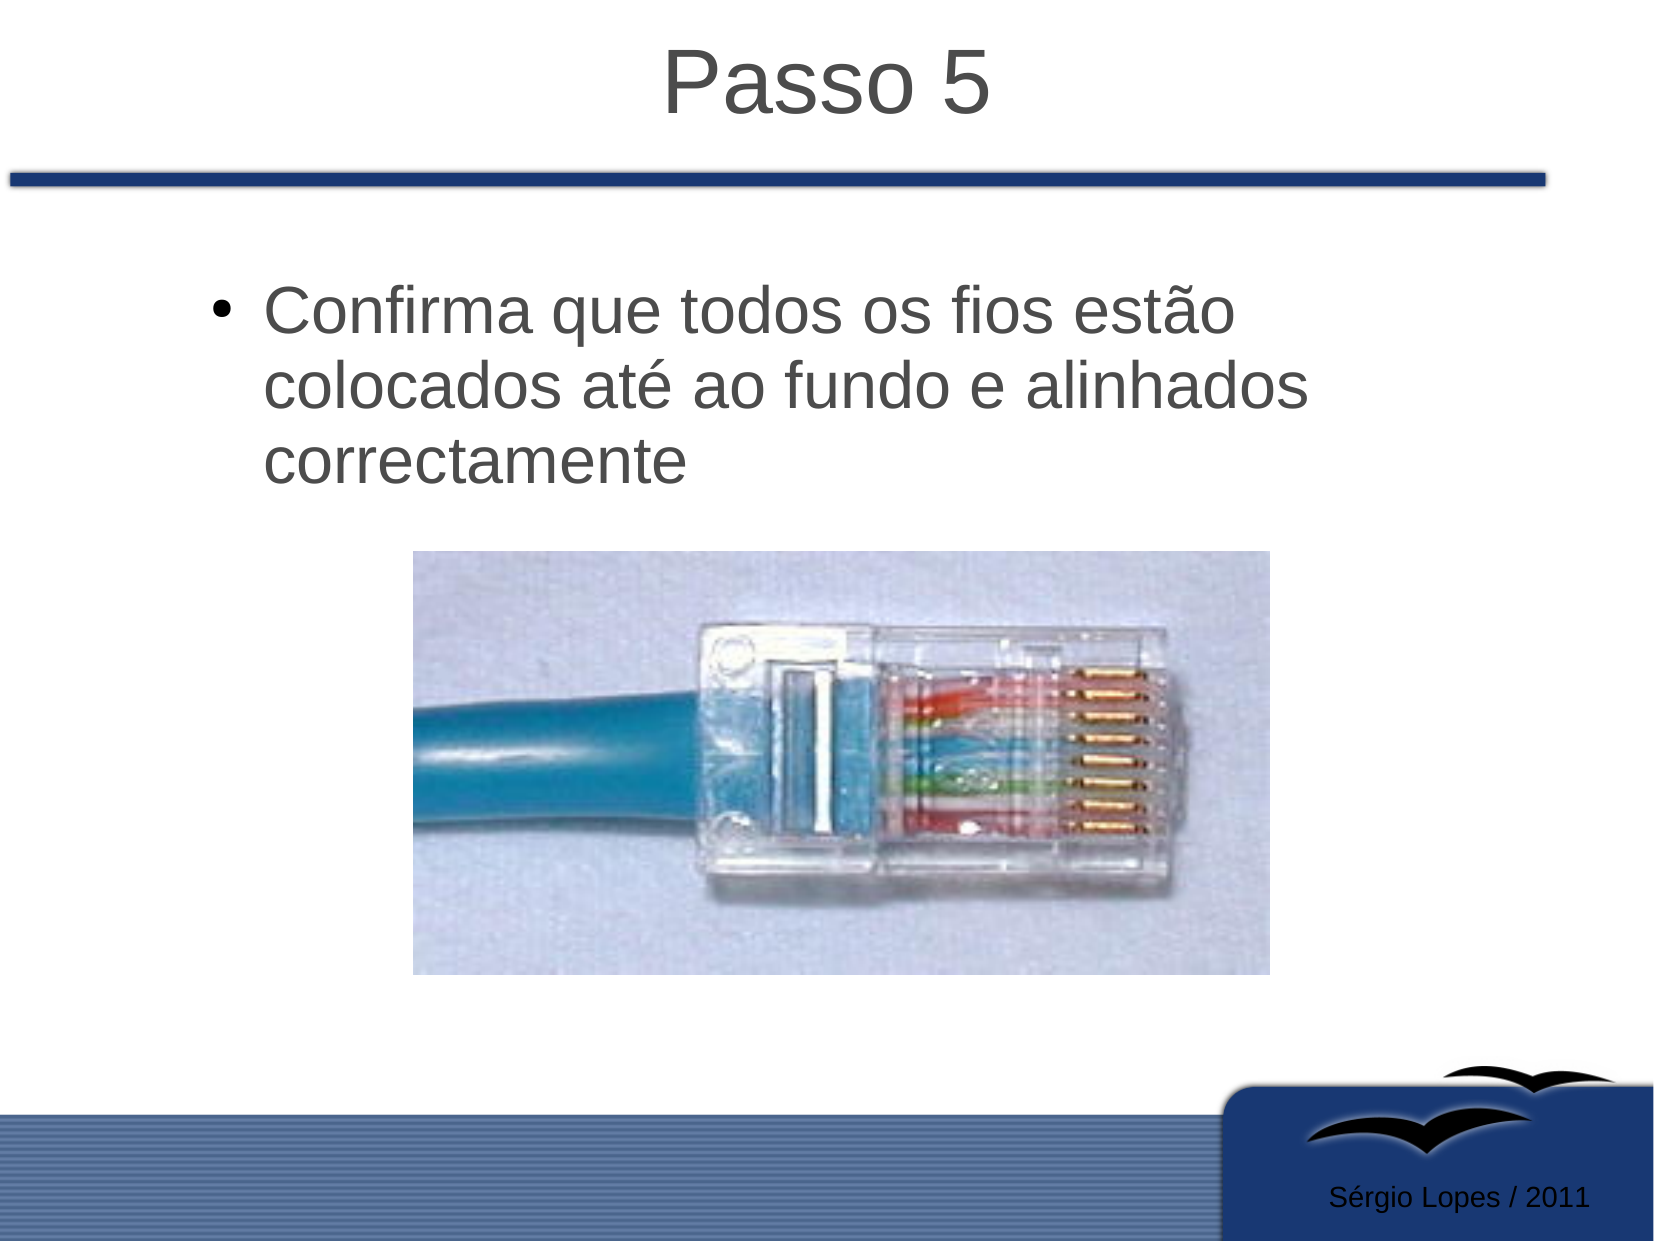

# Passo 5
Confirma que todos os fios estão colocados até ao fundo e alinhados correctamente
Sérgio Lopes / 2011